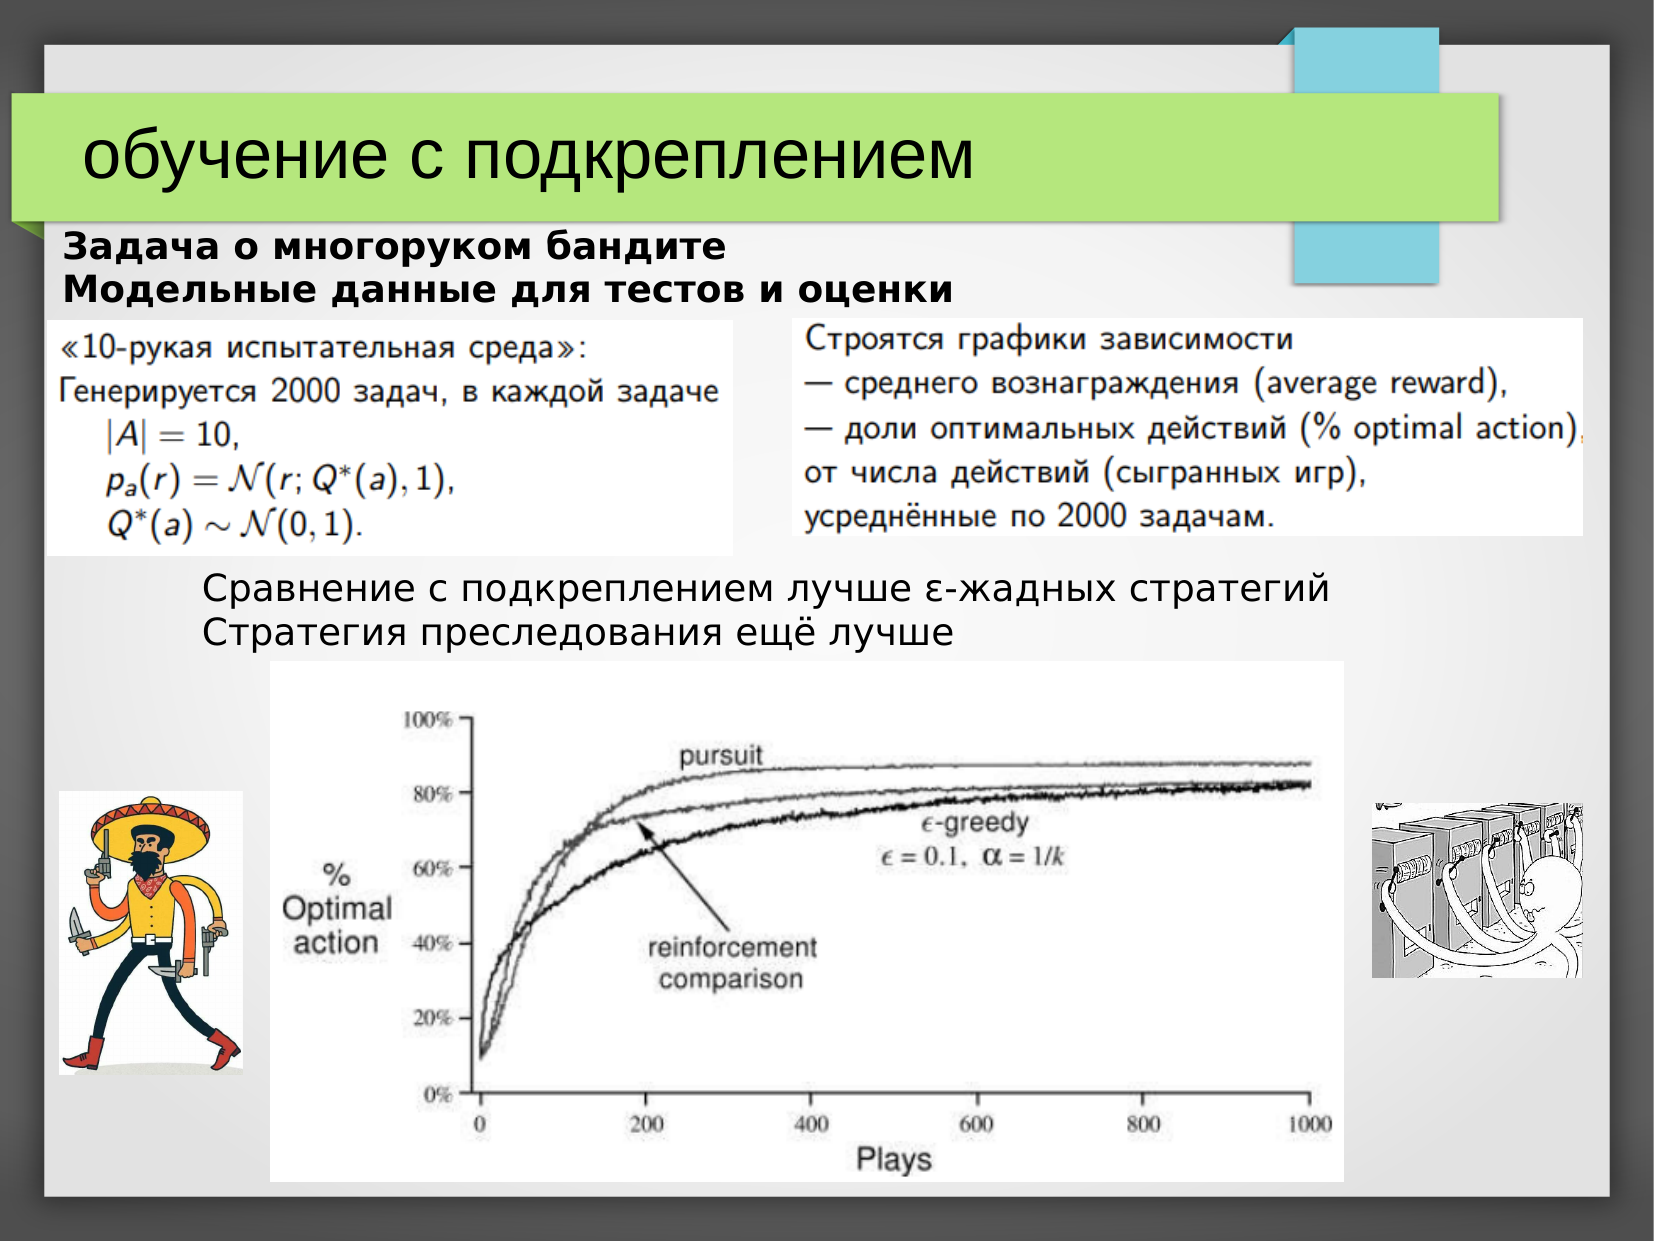

# обучение с подкреплением
Задача о многоруком бандите
Модельные данные для тестов и оценки
Сравнение с подкреплением лучше ε-жадных стратегий
Стратегия преследования ещё лучше